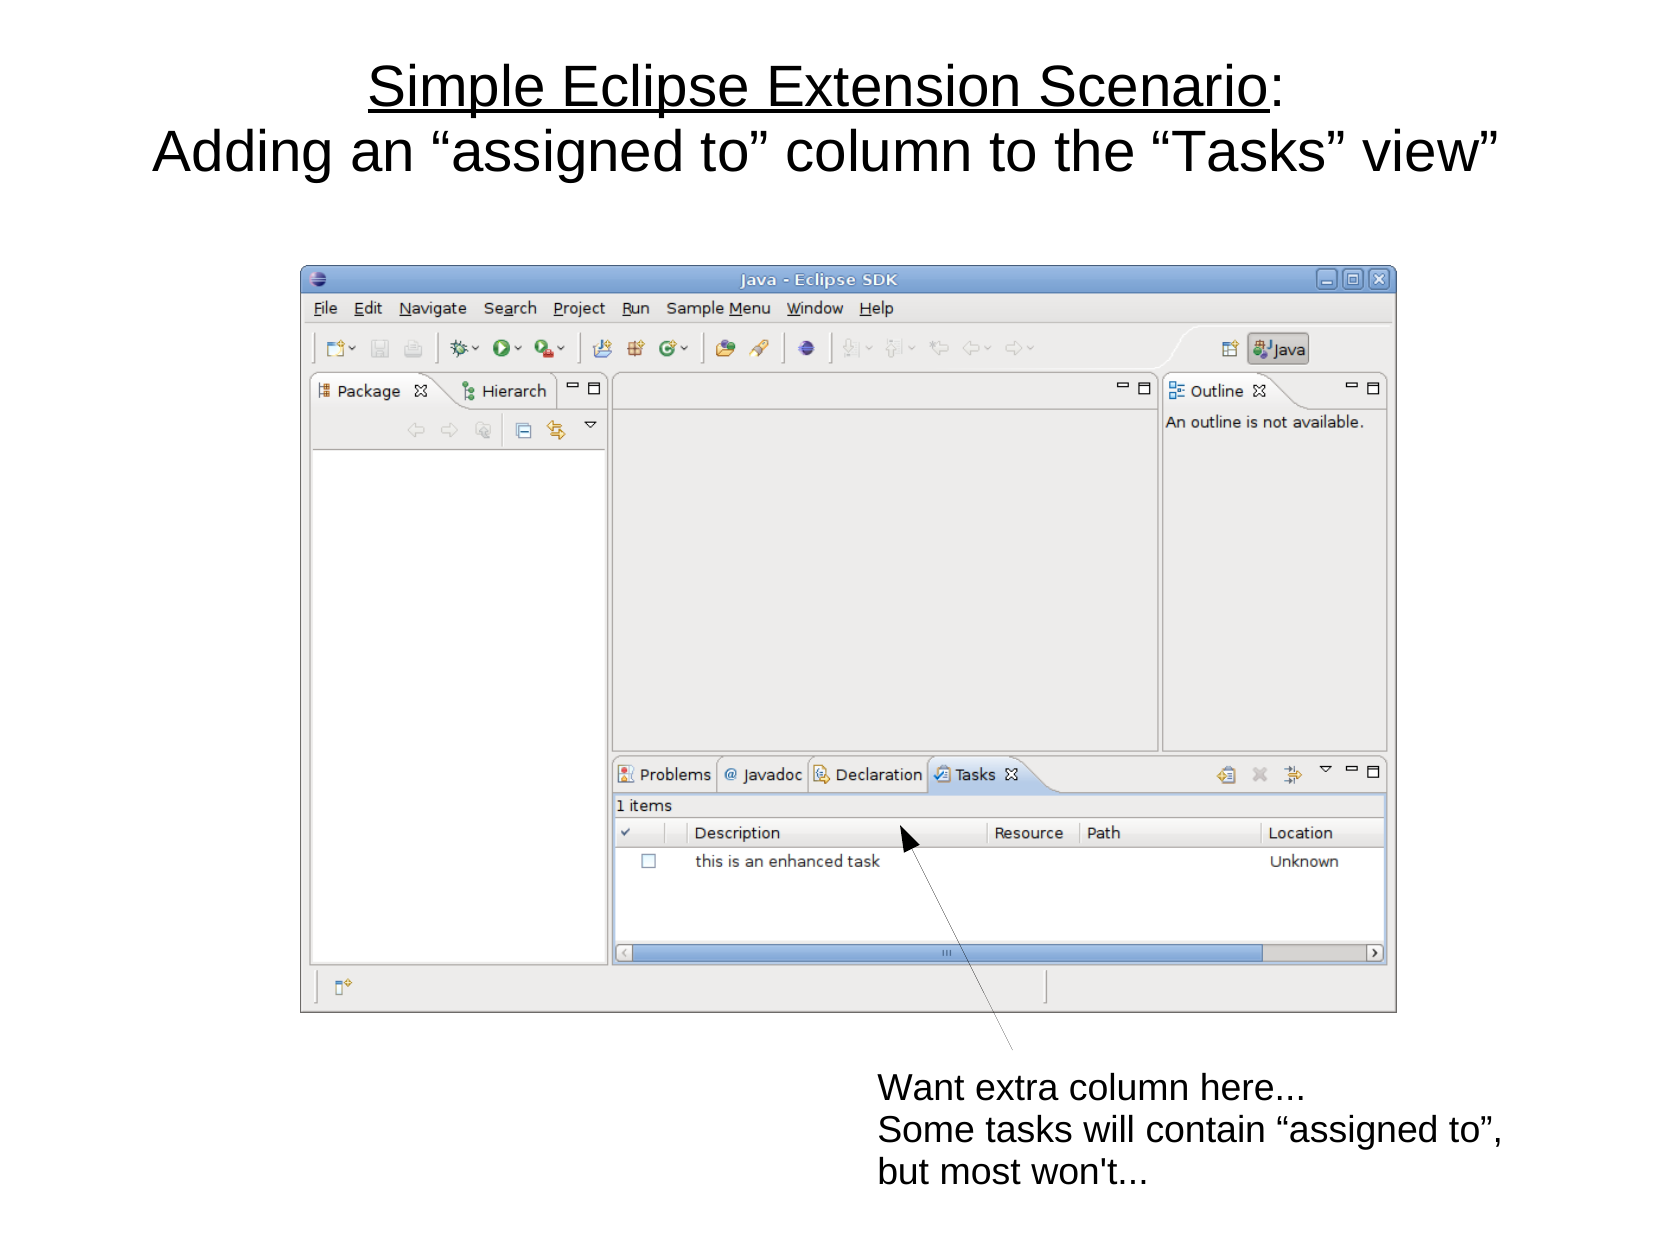

# Simple Eclipse Extension Scenario: Adding an “assigned to” column to the “Tasks” view”
Want extra column here...
Some tasks will contain “assigned to”, but most won't...